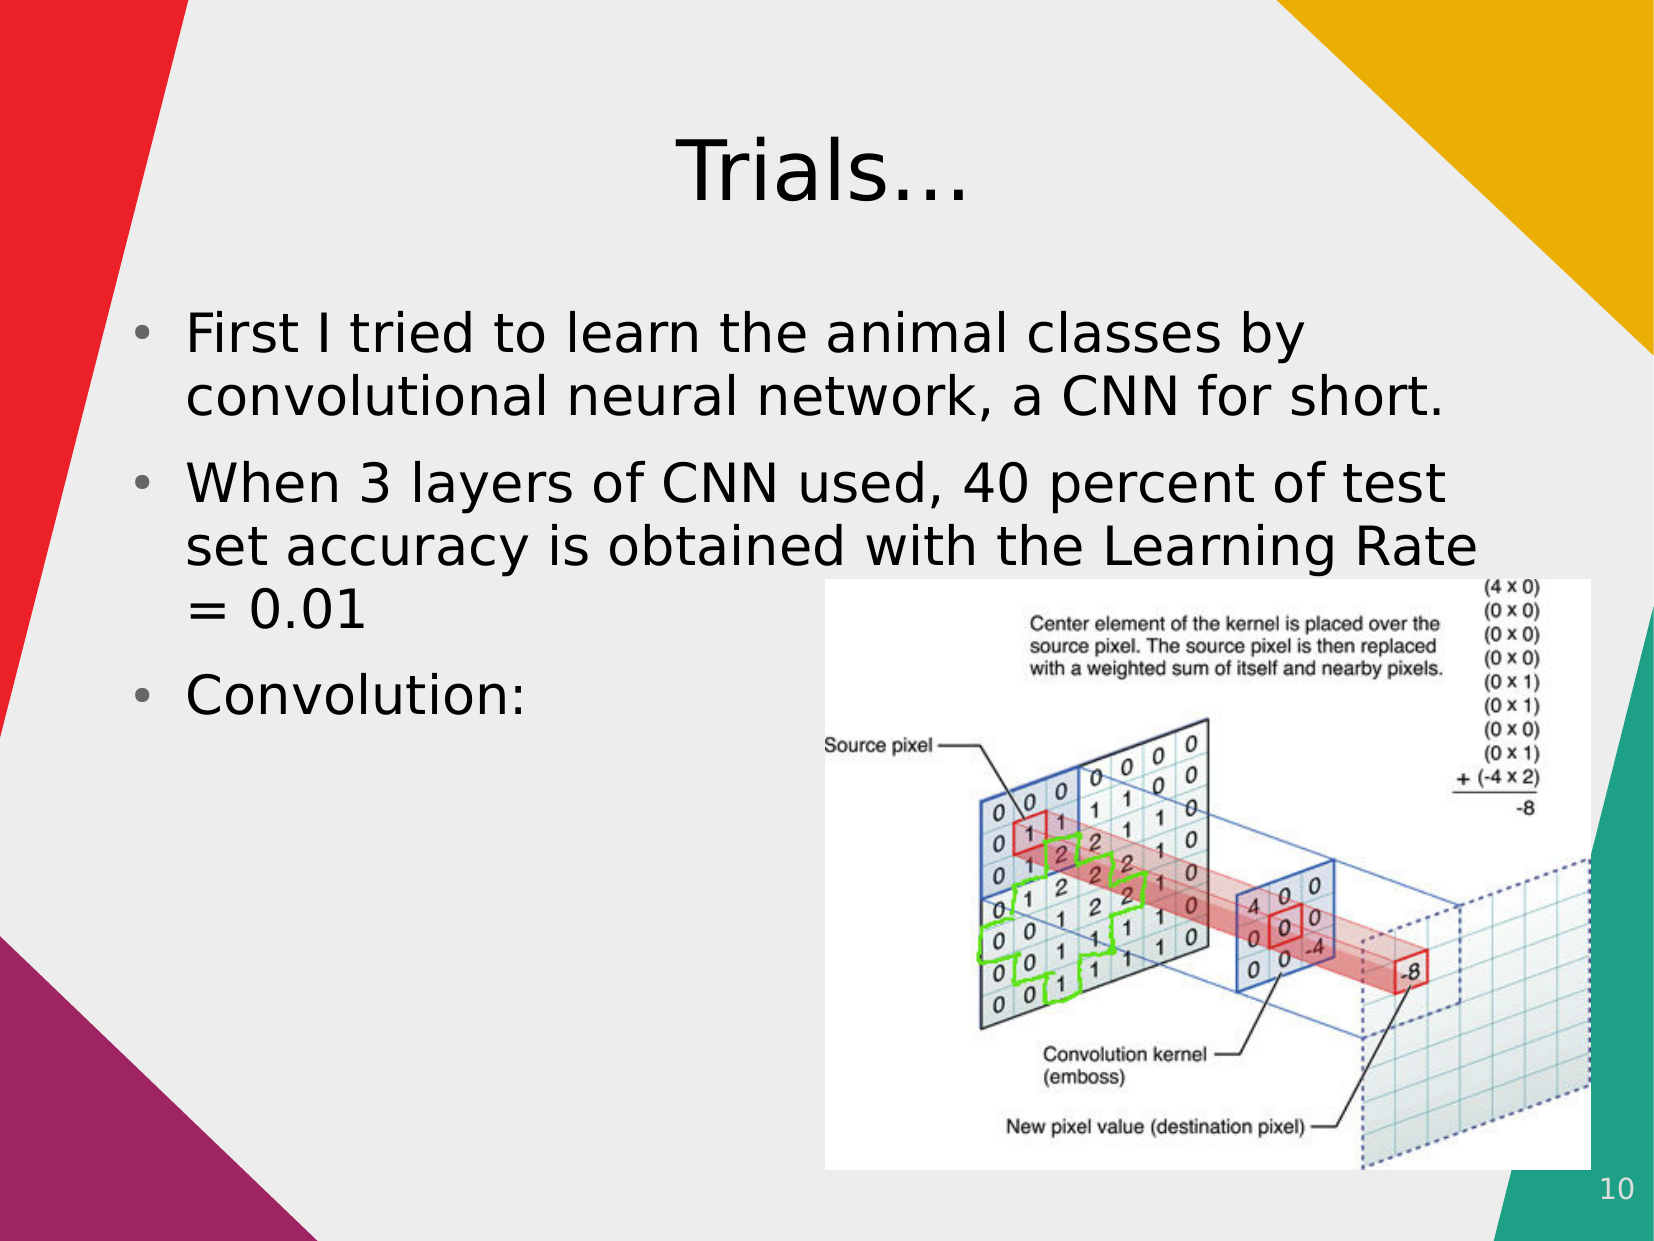

# Trials…
First I tried to learn the animal classes by convolutional neural network, a CNN for short.
When 3 layers of CNN used, 40 percent of test set accuracy is obtained with the Learning Rate = 0.01
Convolution:
10